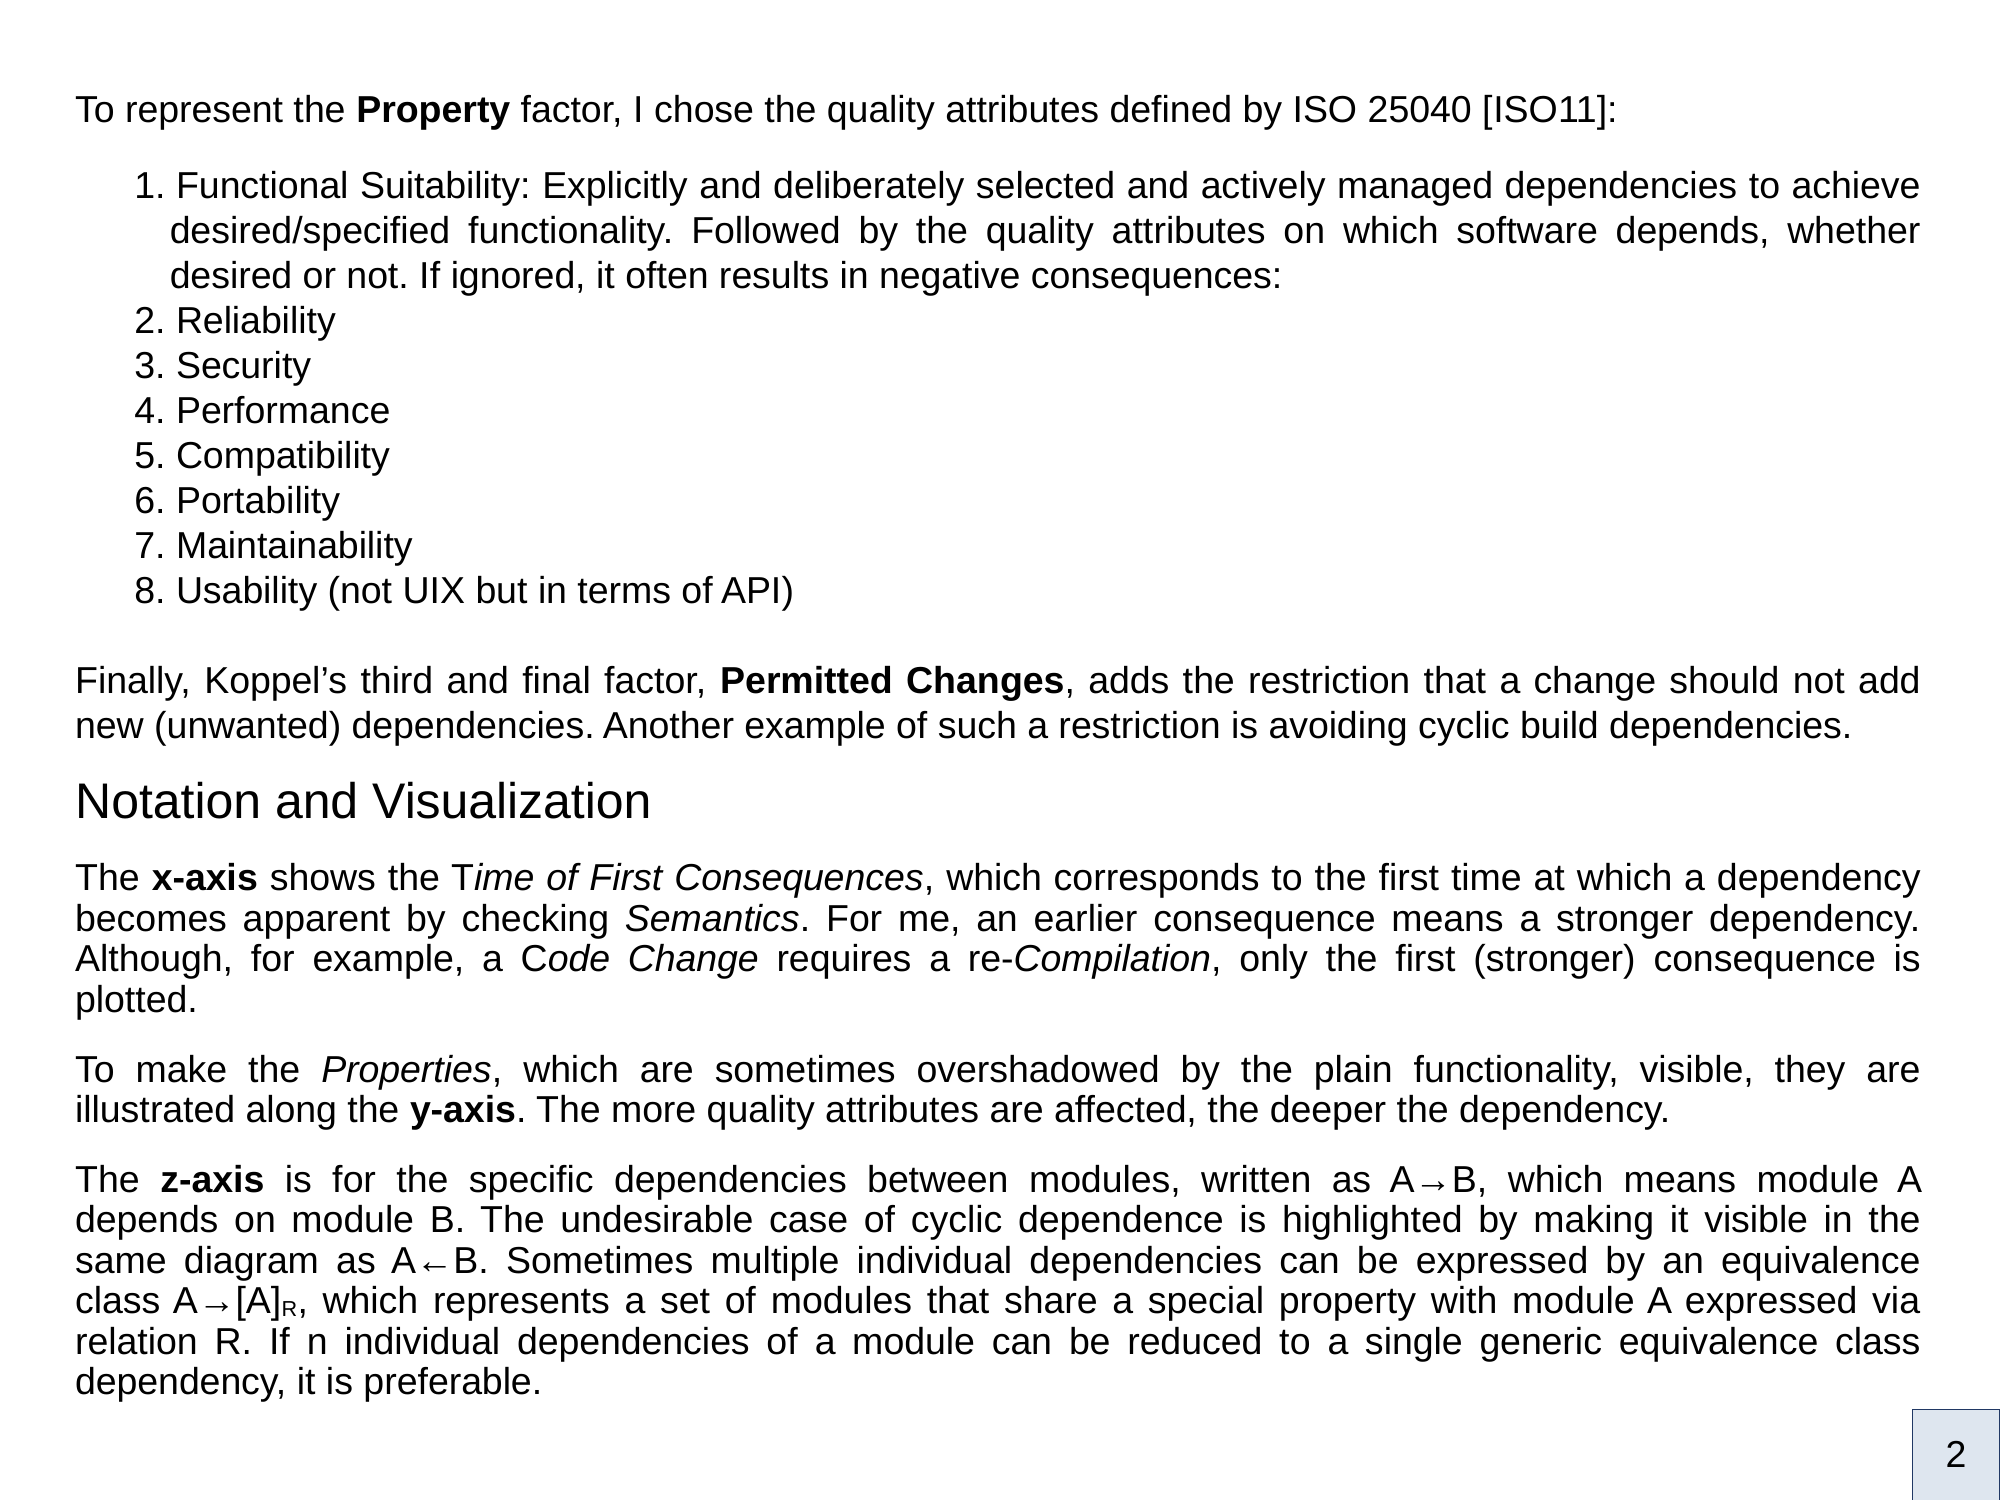

To represent the Property factor, I chose the quality attributes defined by ISO 25040 [ISO11]:
Functional Suitability: Explicitly and deliberately selected and actively managed dependencies to achieve desired/specified functionality. Followed by the quality attributes on which software depends, whether desired or not. If ignored, it often results in negative consequences:
Reliability
Security
Performance
Compatibility
Portability
Maintainability
Usability (not UIX but in terms of API)
Finally, Koppel’s third and final factor, Permitted Changes, adds the restriction that a change should not add new (unwanted) dependencies. Another example of such a restriction is avoiding cyclic build dependencies.
Notation and Visualization
The x-axis shows the Time of First Consequences, which corresponds to the first time at which a dependency becomes apparent by checking Semantics. For me, an earlier consequence means a stronger dependency. Although, for example, a Code Change requires a re-Compilation, only the first (stronger) consequence is plotted.
To make the Properties, which are sometimes overshadowed by the plain functionality, visible, they are illustrated along the y-axis. The more quality attributes are affected, the deeper the dependency.
The z-axis is for the specific dependencies between modules, written as A→B, which means module A depends on module B. The undesirable case of cyclic dependence is highlighted by making it visible in the same diagram as A←B. Sometimes multiple individual dependencies can be expressed by an equivalence class A→[A]R, which represents a set of modules that share a special property with module A expressed via relation R. If n individual dependencies of a module can be reduced to a single generic equivalence class dependency, it is preferable.
2